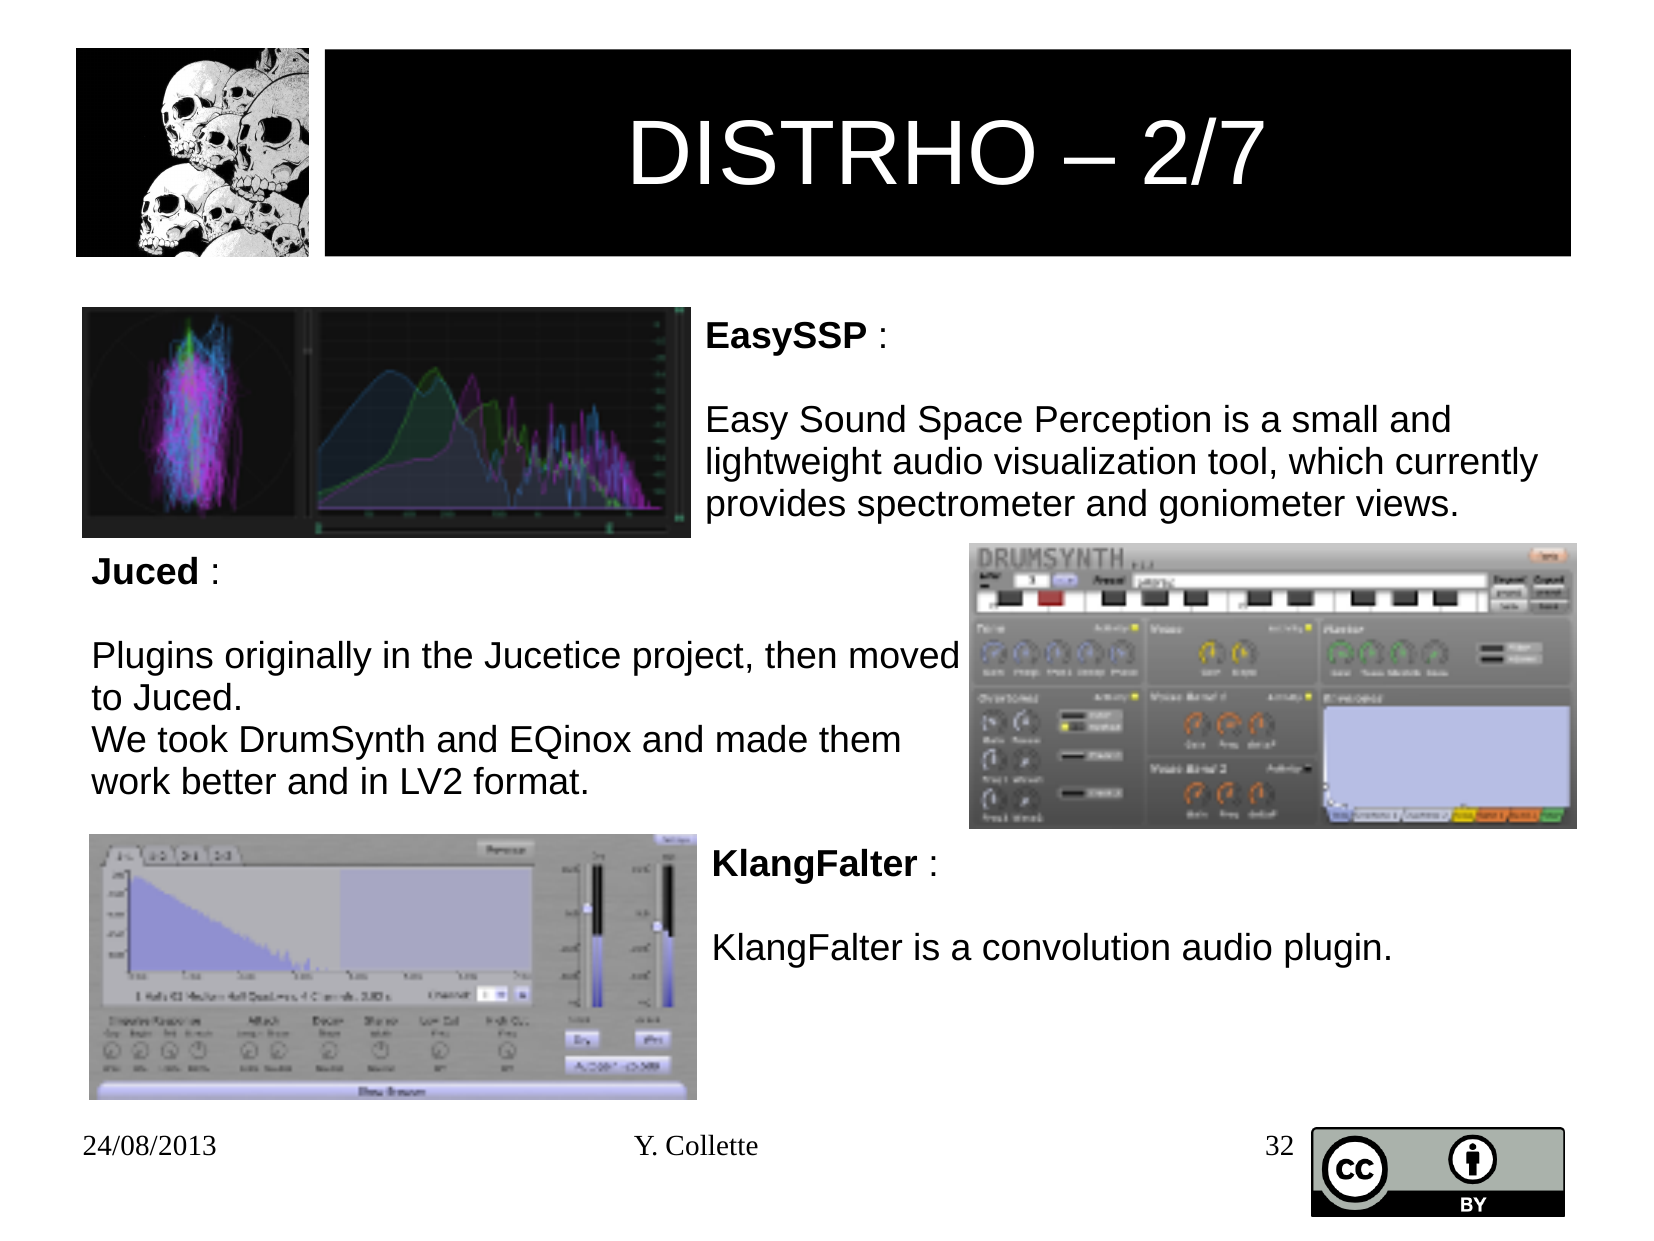

# DISTRHO – 2/7
EasySSP :
Easy Sound Space Perception is a small and lightweight audio visualization tool, which currently provides spectrometer and goniometer views.
Juced :
Plugins originally in the Jucetice project, then moved to Juced.
We took DrumSynth and EQinox and made them work better and in LV2 format.
KlangFalter :
KlangFalter is a convolution audio plugin.
Y. Collette
32